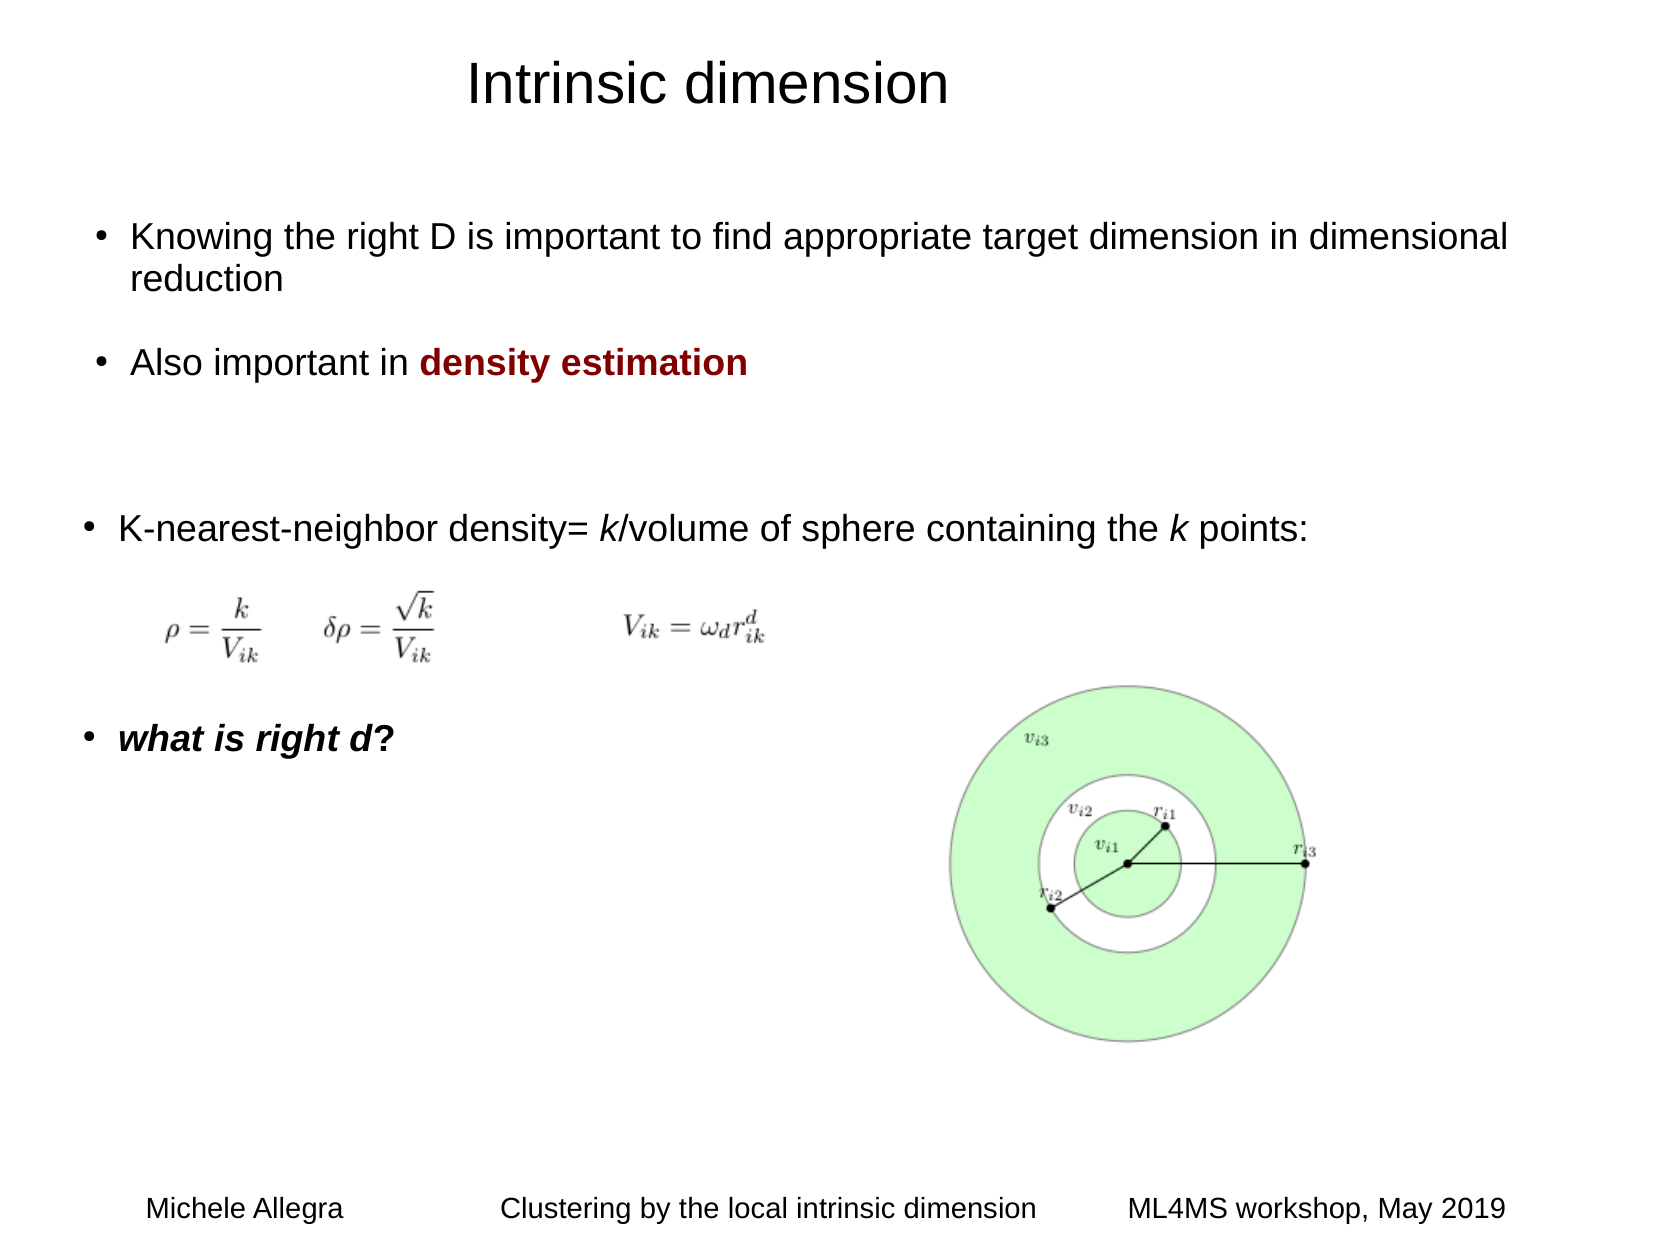

Intrinsic dimension
# K-nearest-neighbor density= k/volume of sphere containing the k points:
what is right d?
Knowing the right D is important to find appropriate target dimension in dimensional reduction
Also important in density estimation
Michele Allegra Clustering by the local intrinsic dimension ML4MS workshop, May 2019